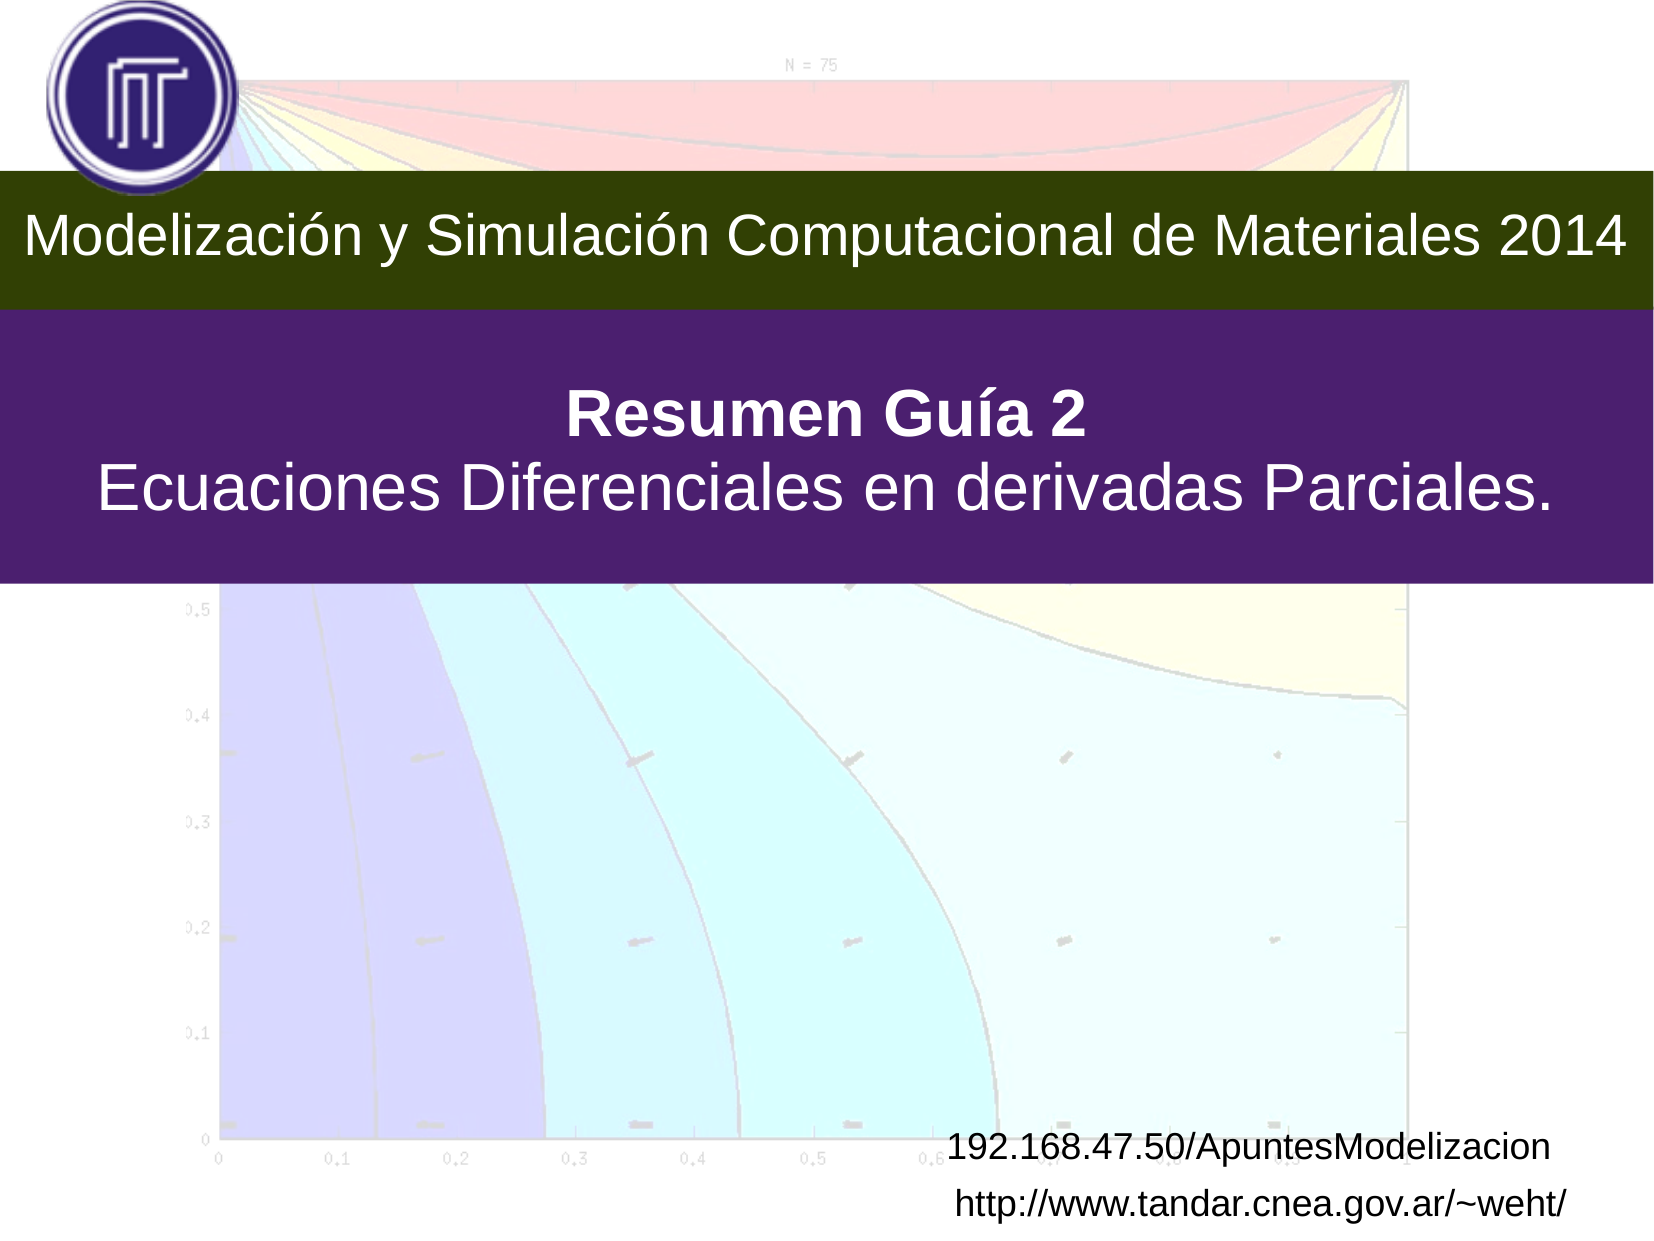

# Modelización y Simulación Computacional de Materiales 2014
Resumen Guía 2
Ecuaciones Diferenciales en derivadas Parciales.
192.168.47.50/ApuntesModelizacion
http://www.tandar.cnea.gov.ar/~weht/